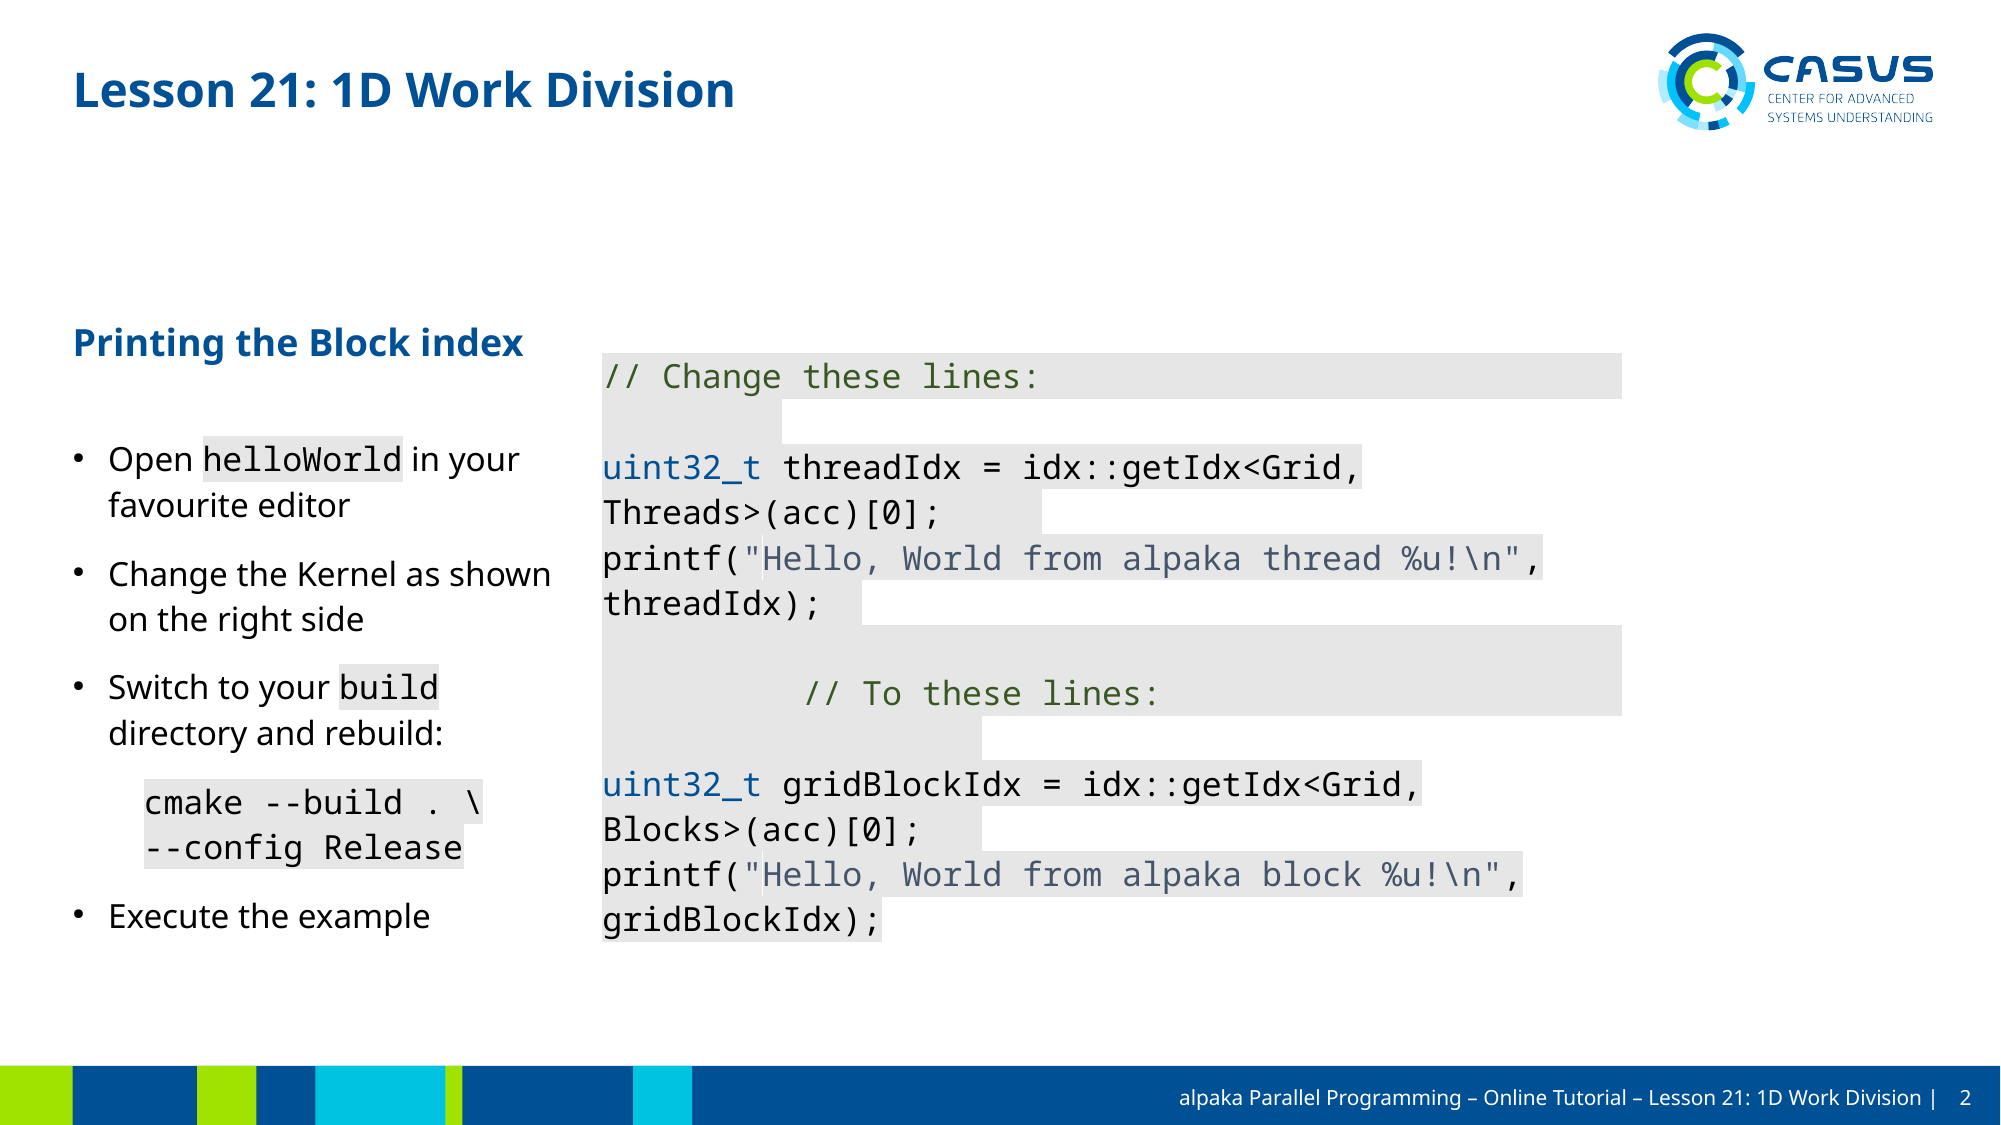

# Lesson 21: 1D Work Division
Printing the Block index
Open helloWorld in your favourite editor
Change the Kernel as shown on the right side
Switch to your build directory and rebuild:
cmake --build . \
--config Release
Execute the example
// Change these lines:
uint32_t threadIdx = idx::getIdx<Grid, Threads>(acc)[0];
printf("Hello, World from alpaka thread %u!\n", threadIdx);
 // To these lines:
uint32_t gridBlockIdx = idx::getIdx<Grid, Blocks>(acc)[0];
printf("Hello, World from alpaka block %u!\n", gridBlockIdx);
alpaka Parallel Programming – Online Tutorial – Lesson 21: 1D Work Division
2